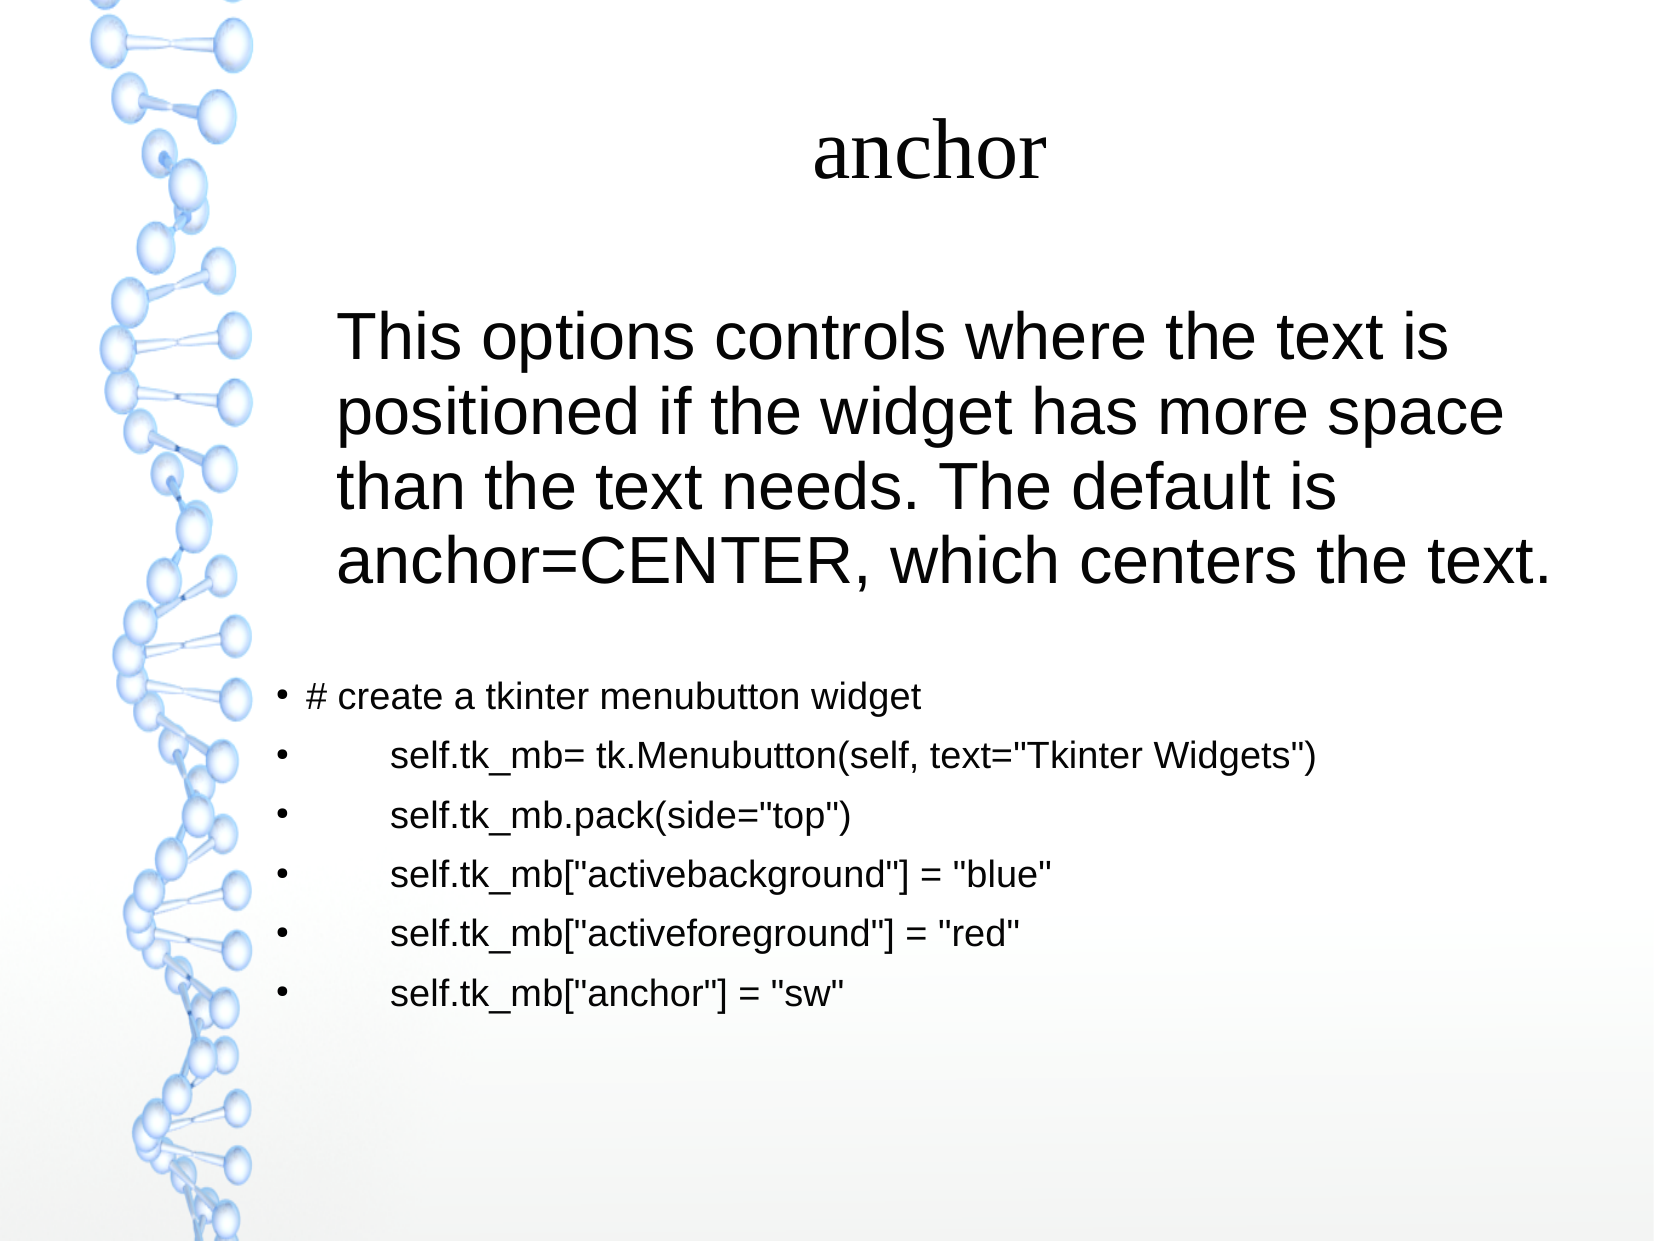

# anchor
This options controls where the text is positioned if the widget has more space than the text needs. The default is anchor=CENTER, which centers the text.
# create a tkinter menubutton widget
 self.tk_mb= tk.Menubutton(self, text="Tkinter Widgets")
 self.tk_mb.pack(side="top")
 self.tk_mb["activebackground"] = "blue"
 self.tk_mb["activeforeground"] = "red"
 self.tk_mb["anchor"] = "sw"